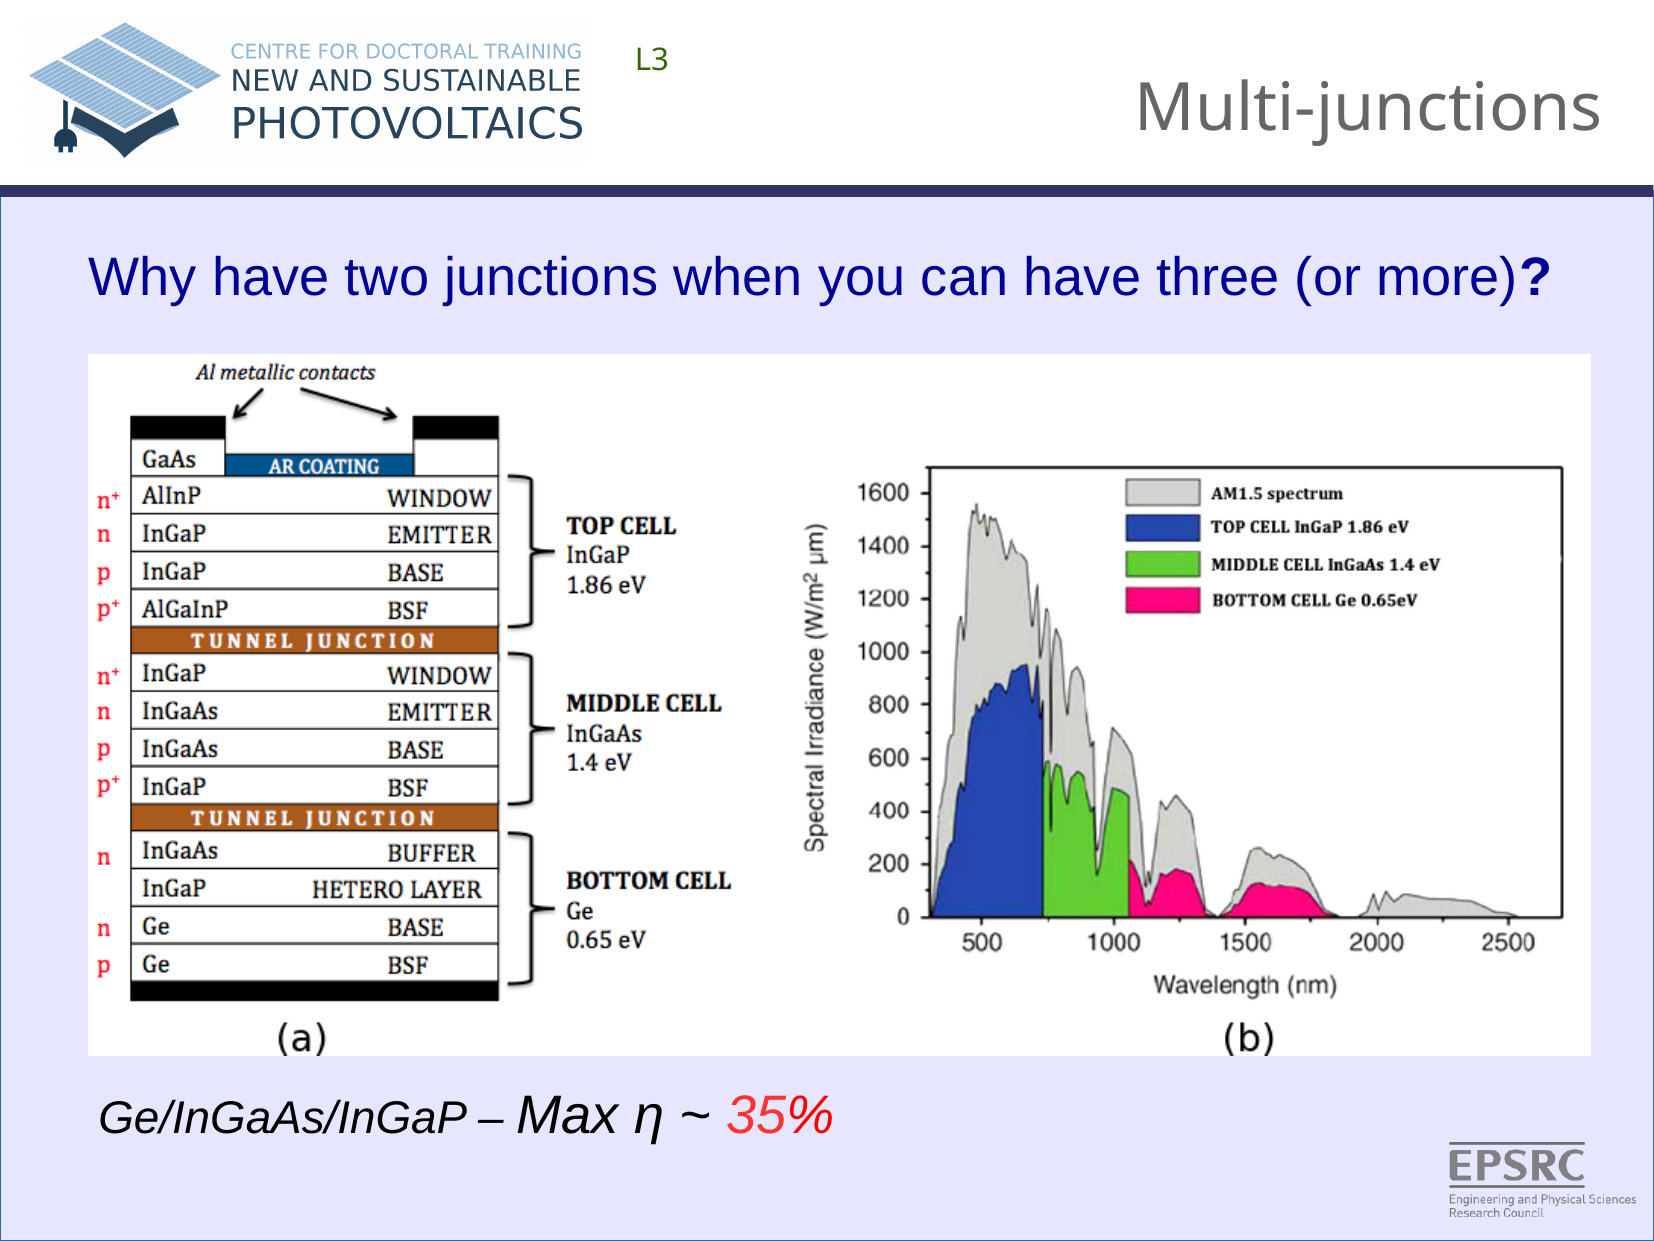

L3
Multi-junctions
Why have two junctions when you can have three (or more)?
Ge/InGaAs/InGaP – Max η ~ 35%